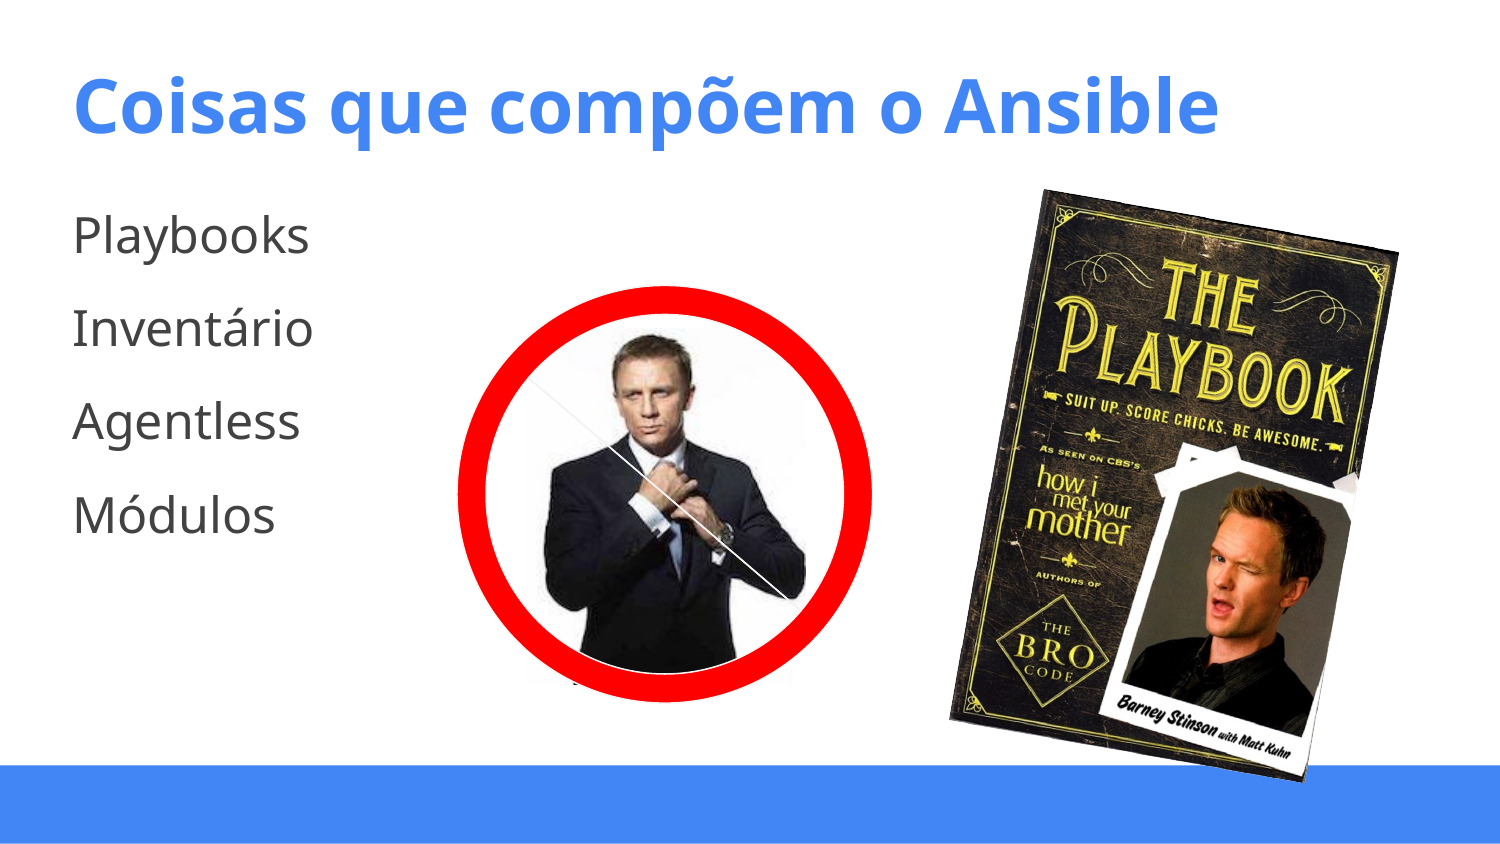

# Coisas que compõem o Ansible
Playbooks
Inventário
Agentless
Módulos